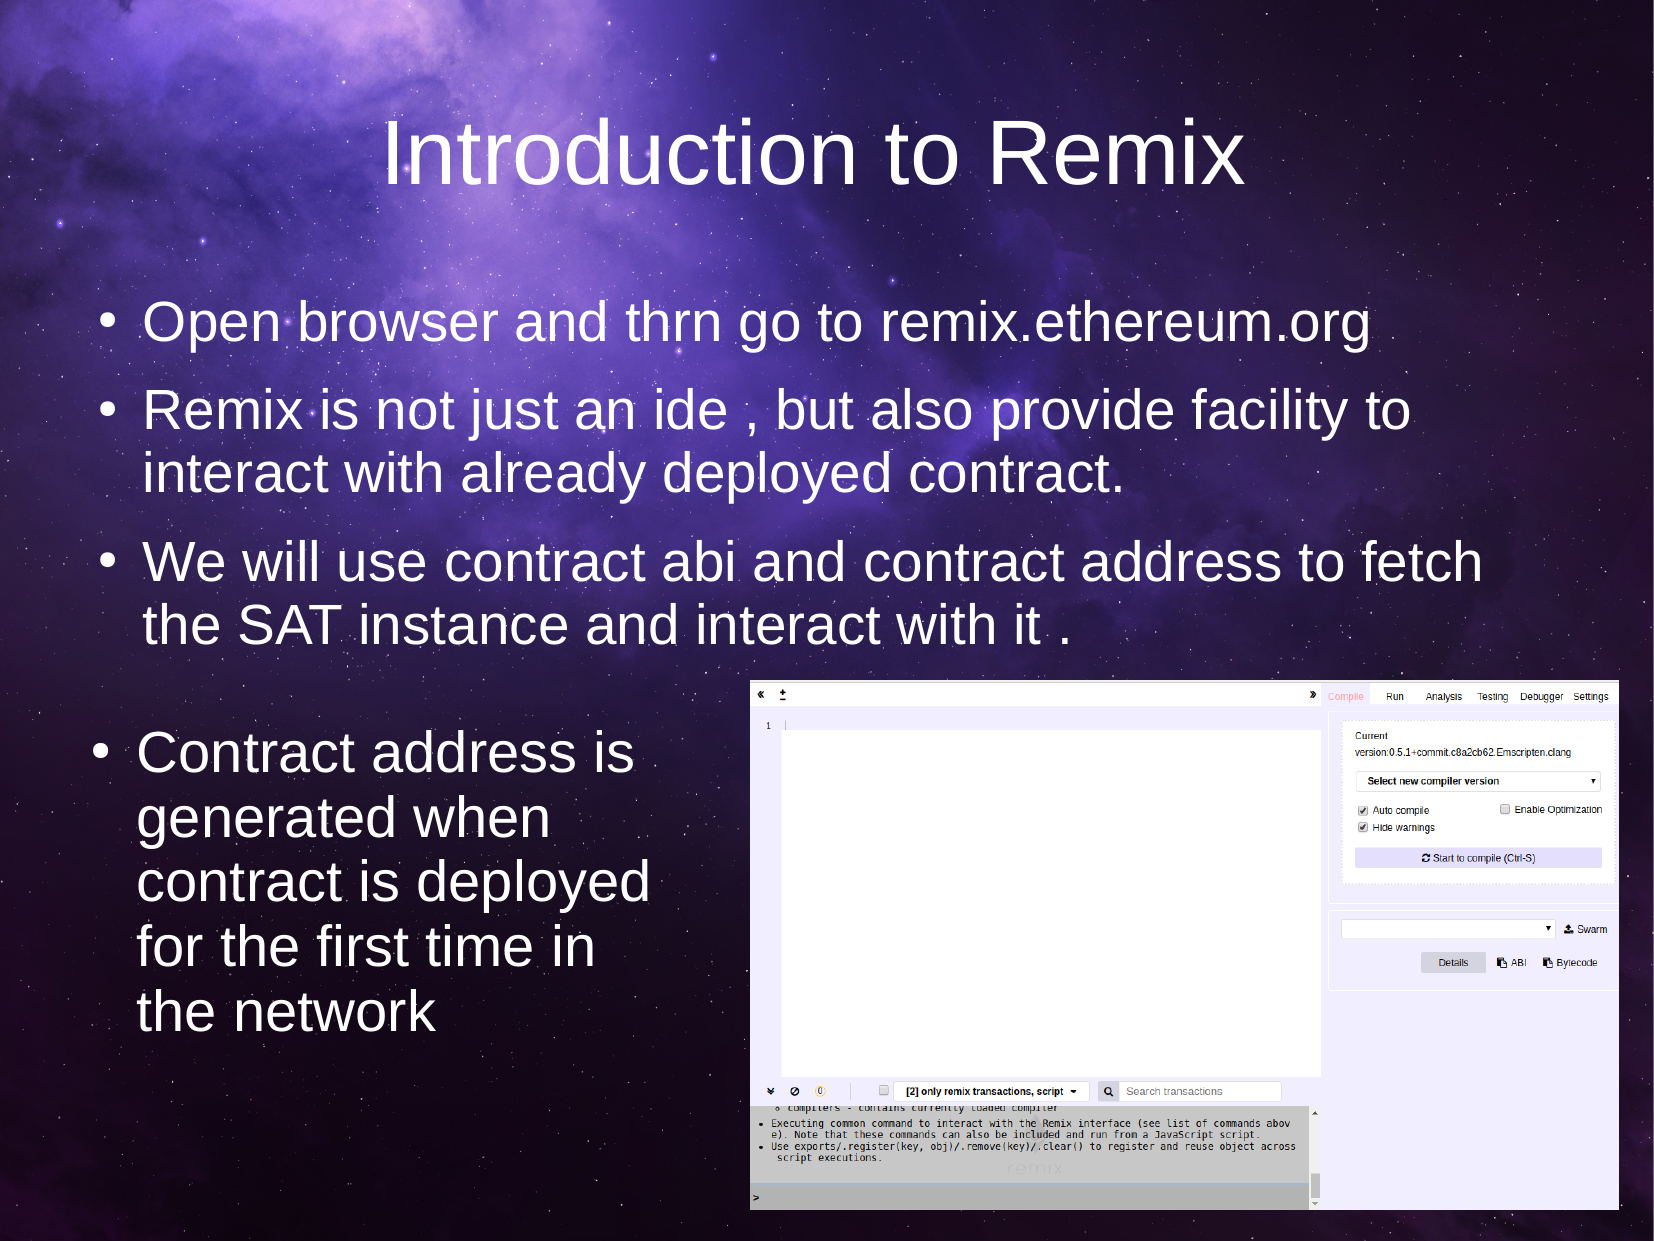

# Introduction to Remix
Open browser and thrn go to remix.ethereum.org
Remix is not just an ide , but also provide facility to interact with already deployed contract.
We will use contract abi and contract address to fetch the SAT instance and interact with it .
Contract address is generated when contract is deployed for the first time in the network